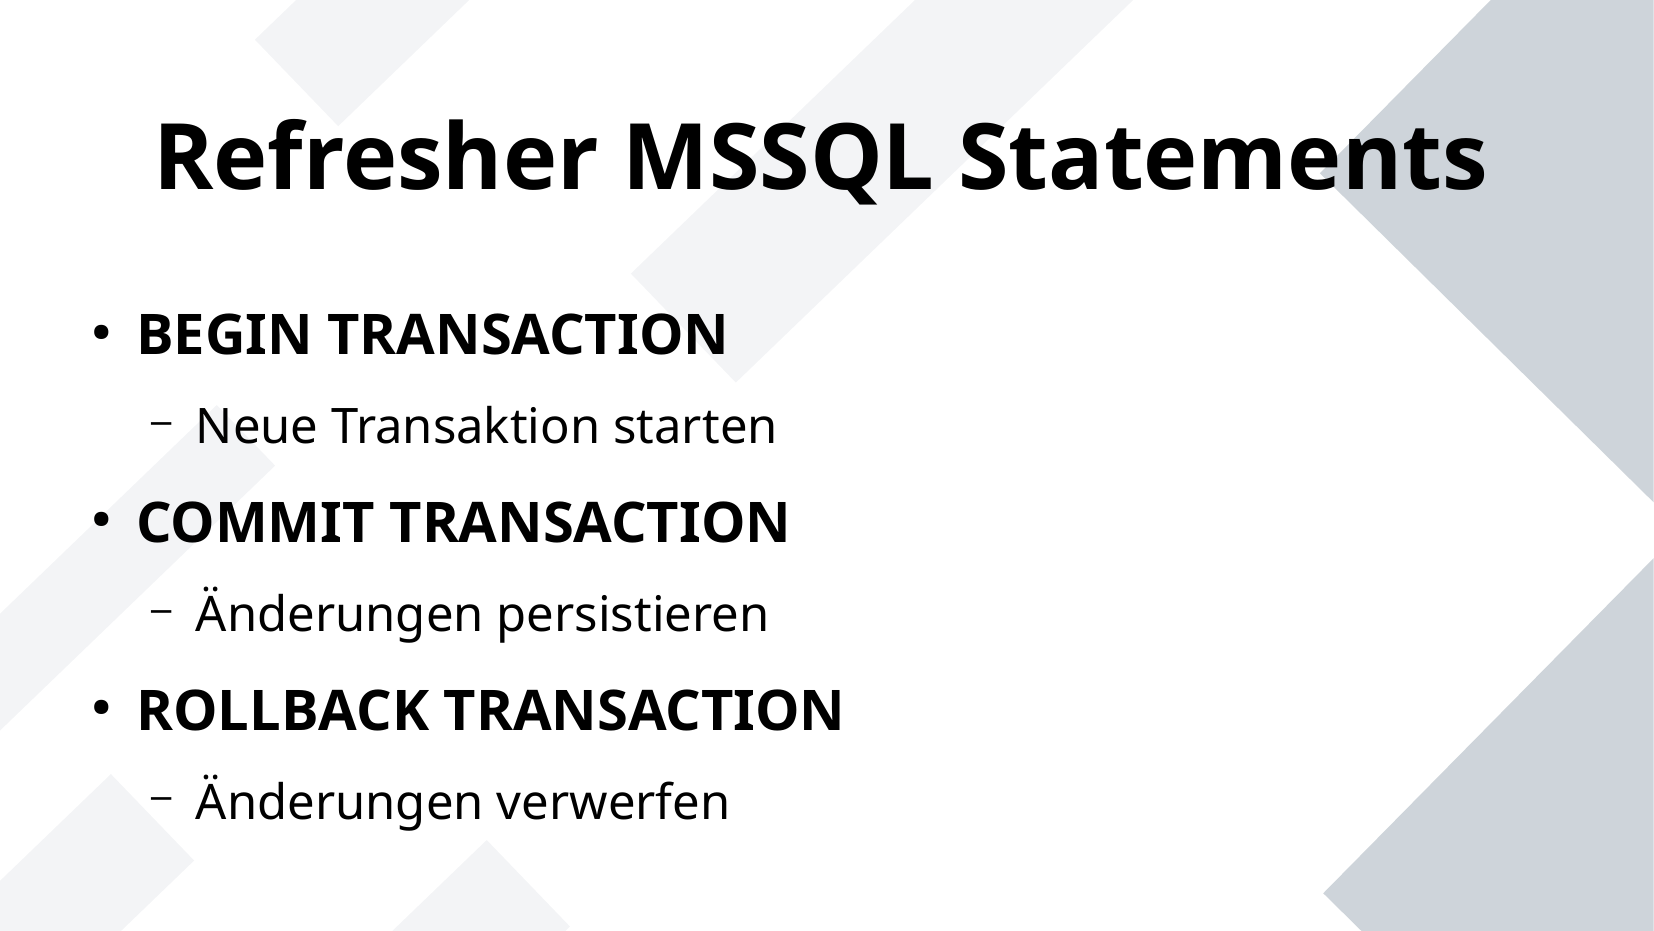

# Refresher MSSQL Statements
BEGIN TRANSACTION
Neue Transaktion starten
COMMIT TRANSACTION
Änderungen persistieren
ROLLBACK TRANSACTION
Änderungen verwerfen